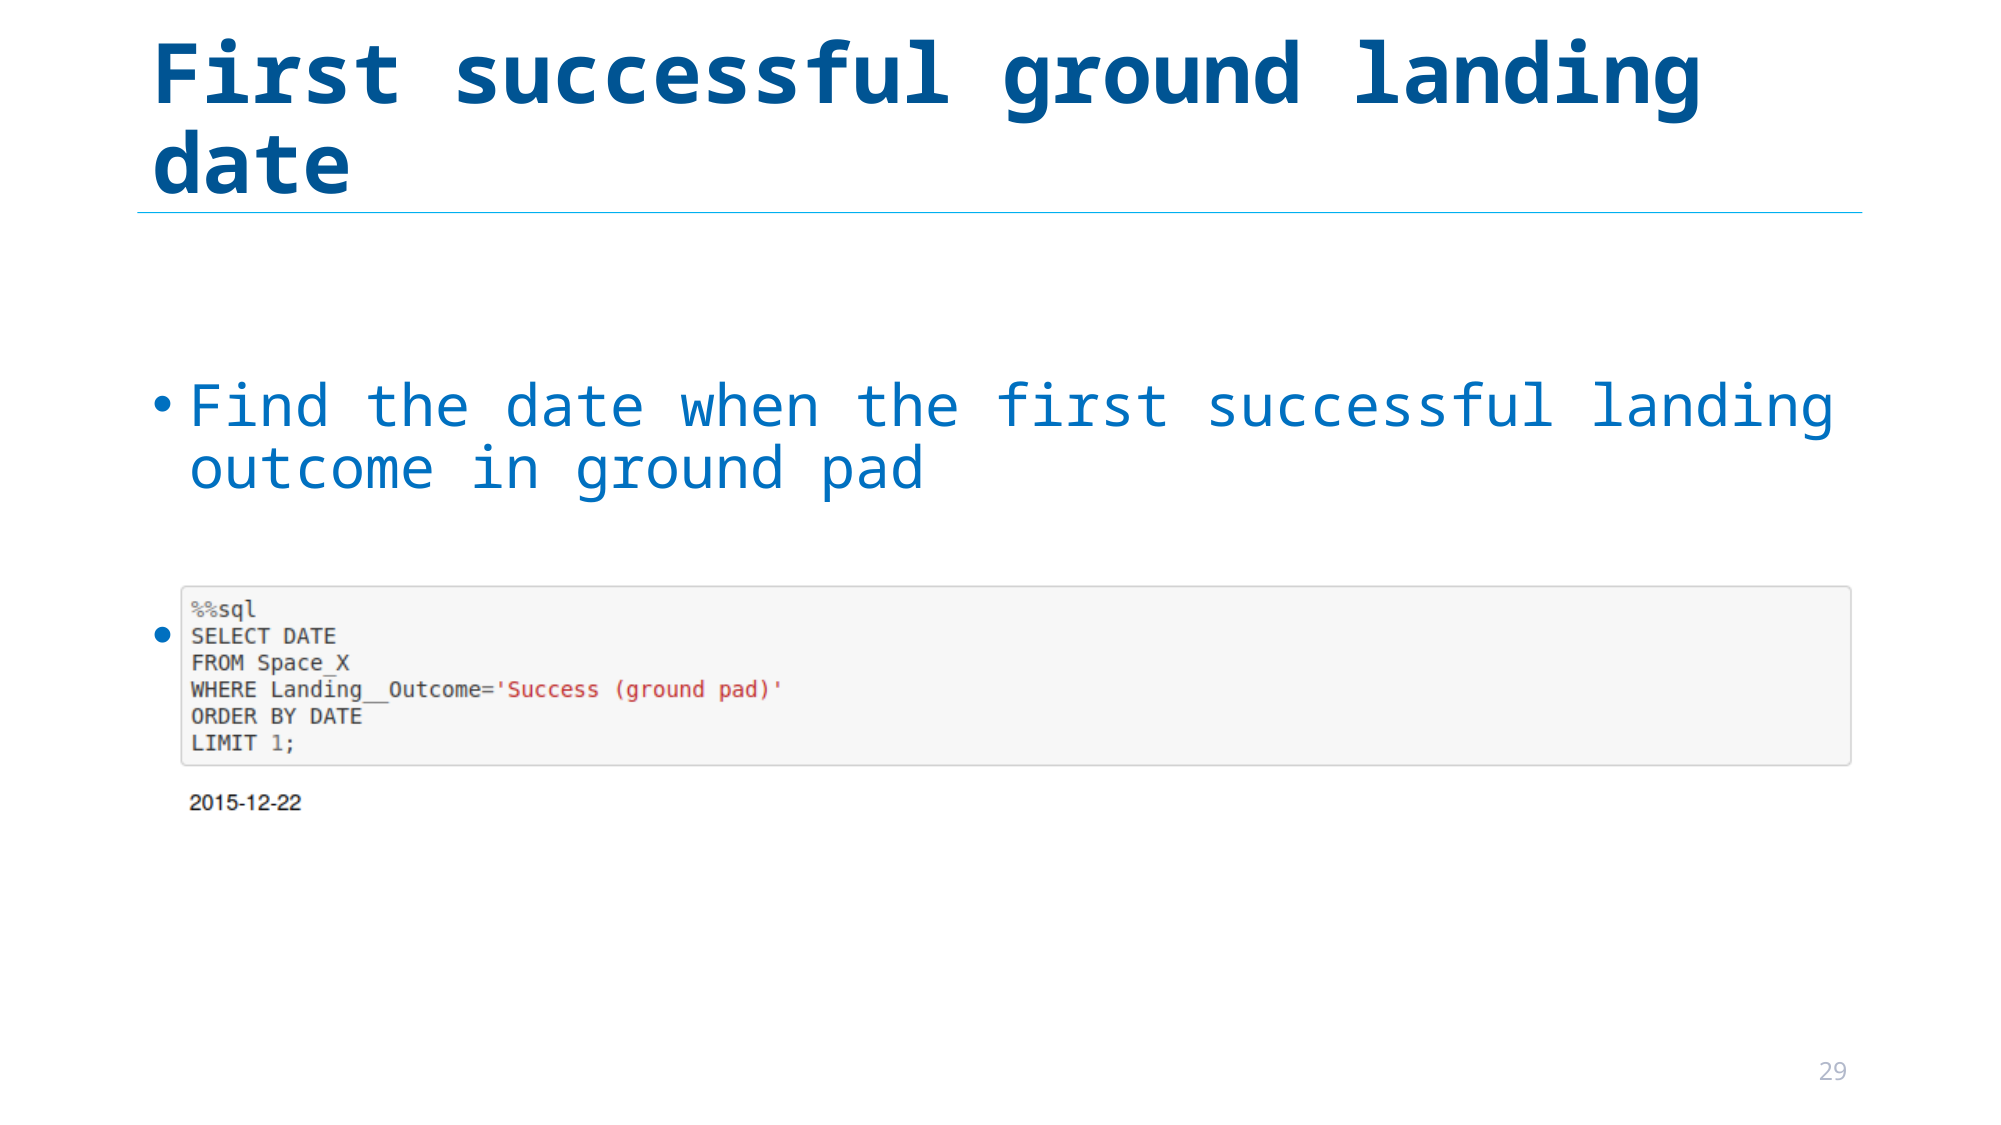

# First successful ground landing date
Find the date when the first successful landing outcome in ground pad
Present your query result with a short explanation here